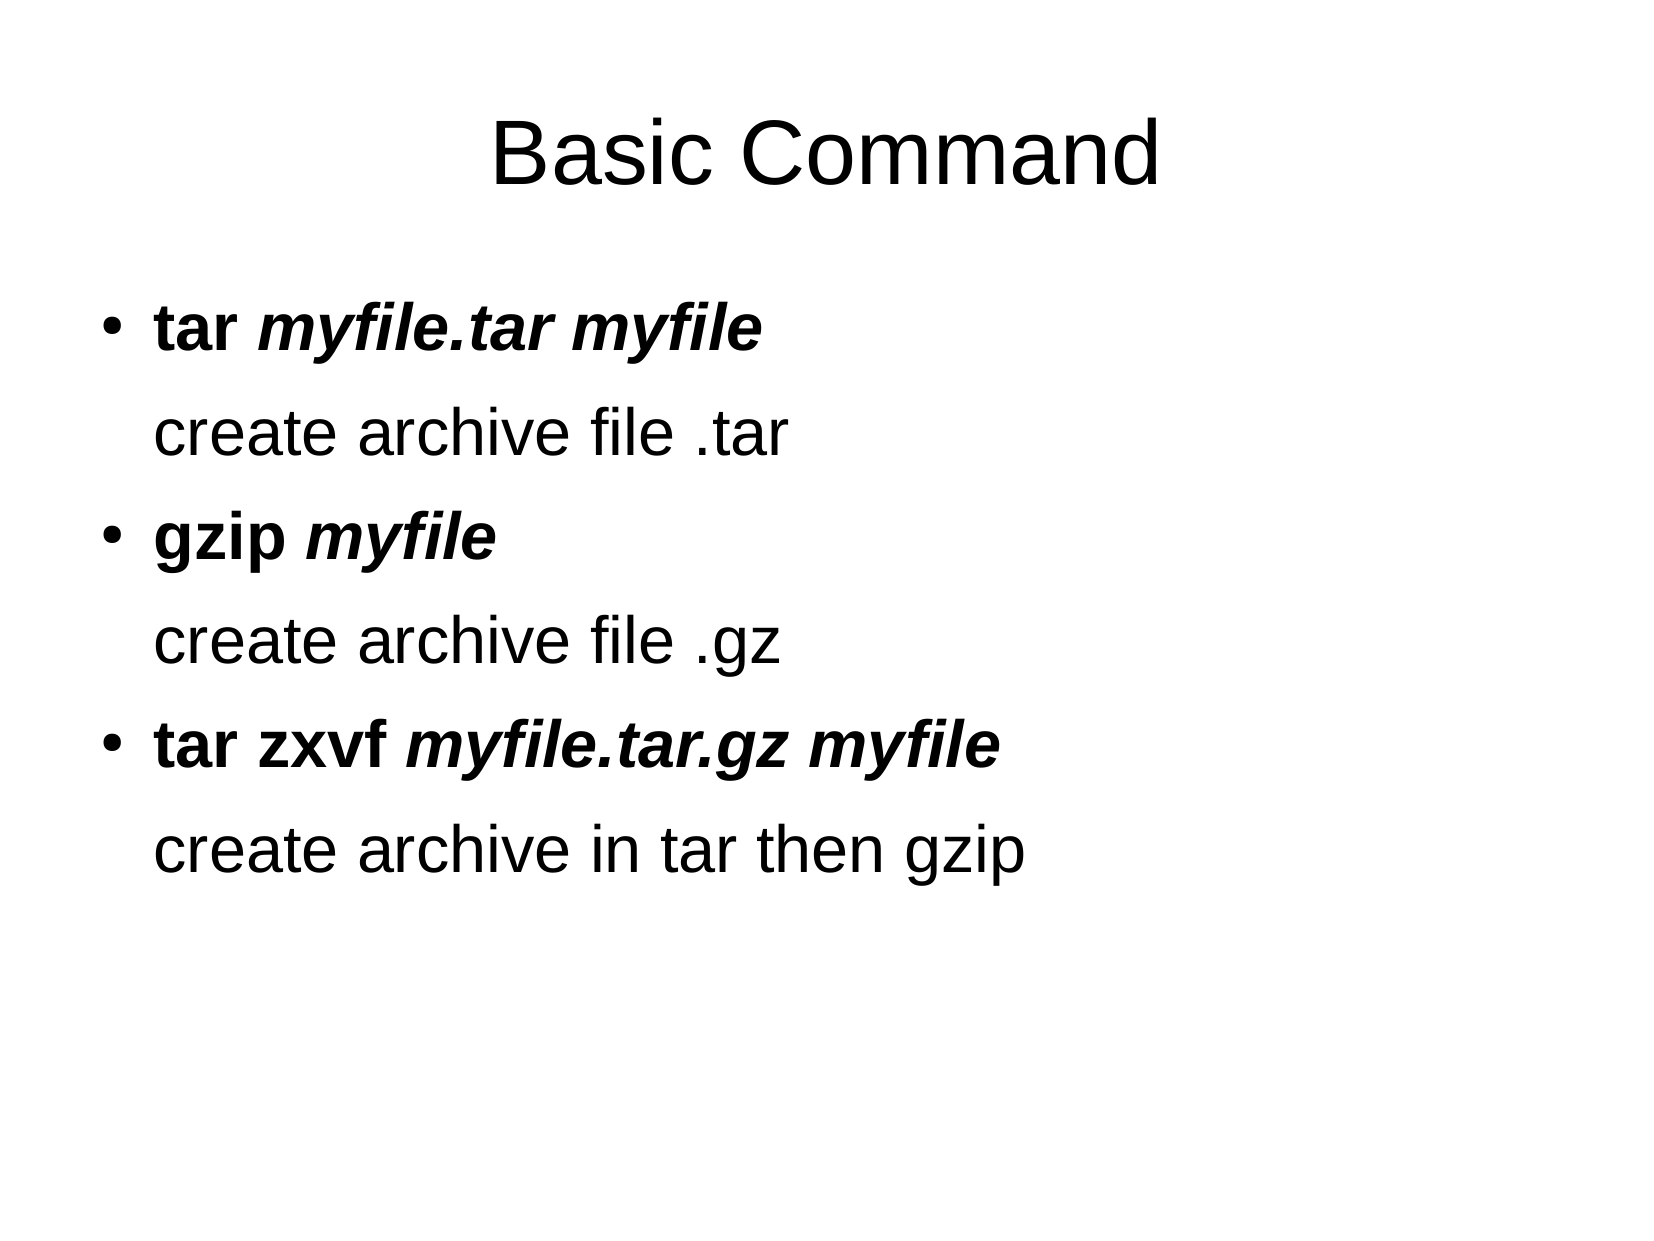

# Basic Command
tar myfile.tar myfile
create archive file .tar
gzip myfile
create archive file .gz
tar zxvf myfile.tar.gz myfile
create archive in tar then gzip